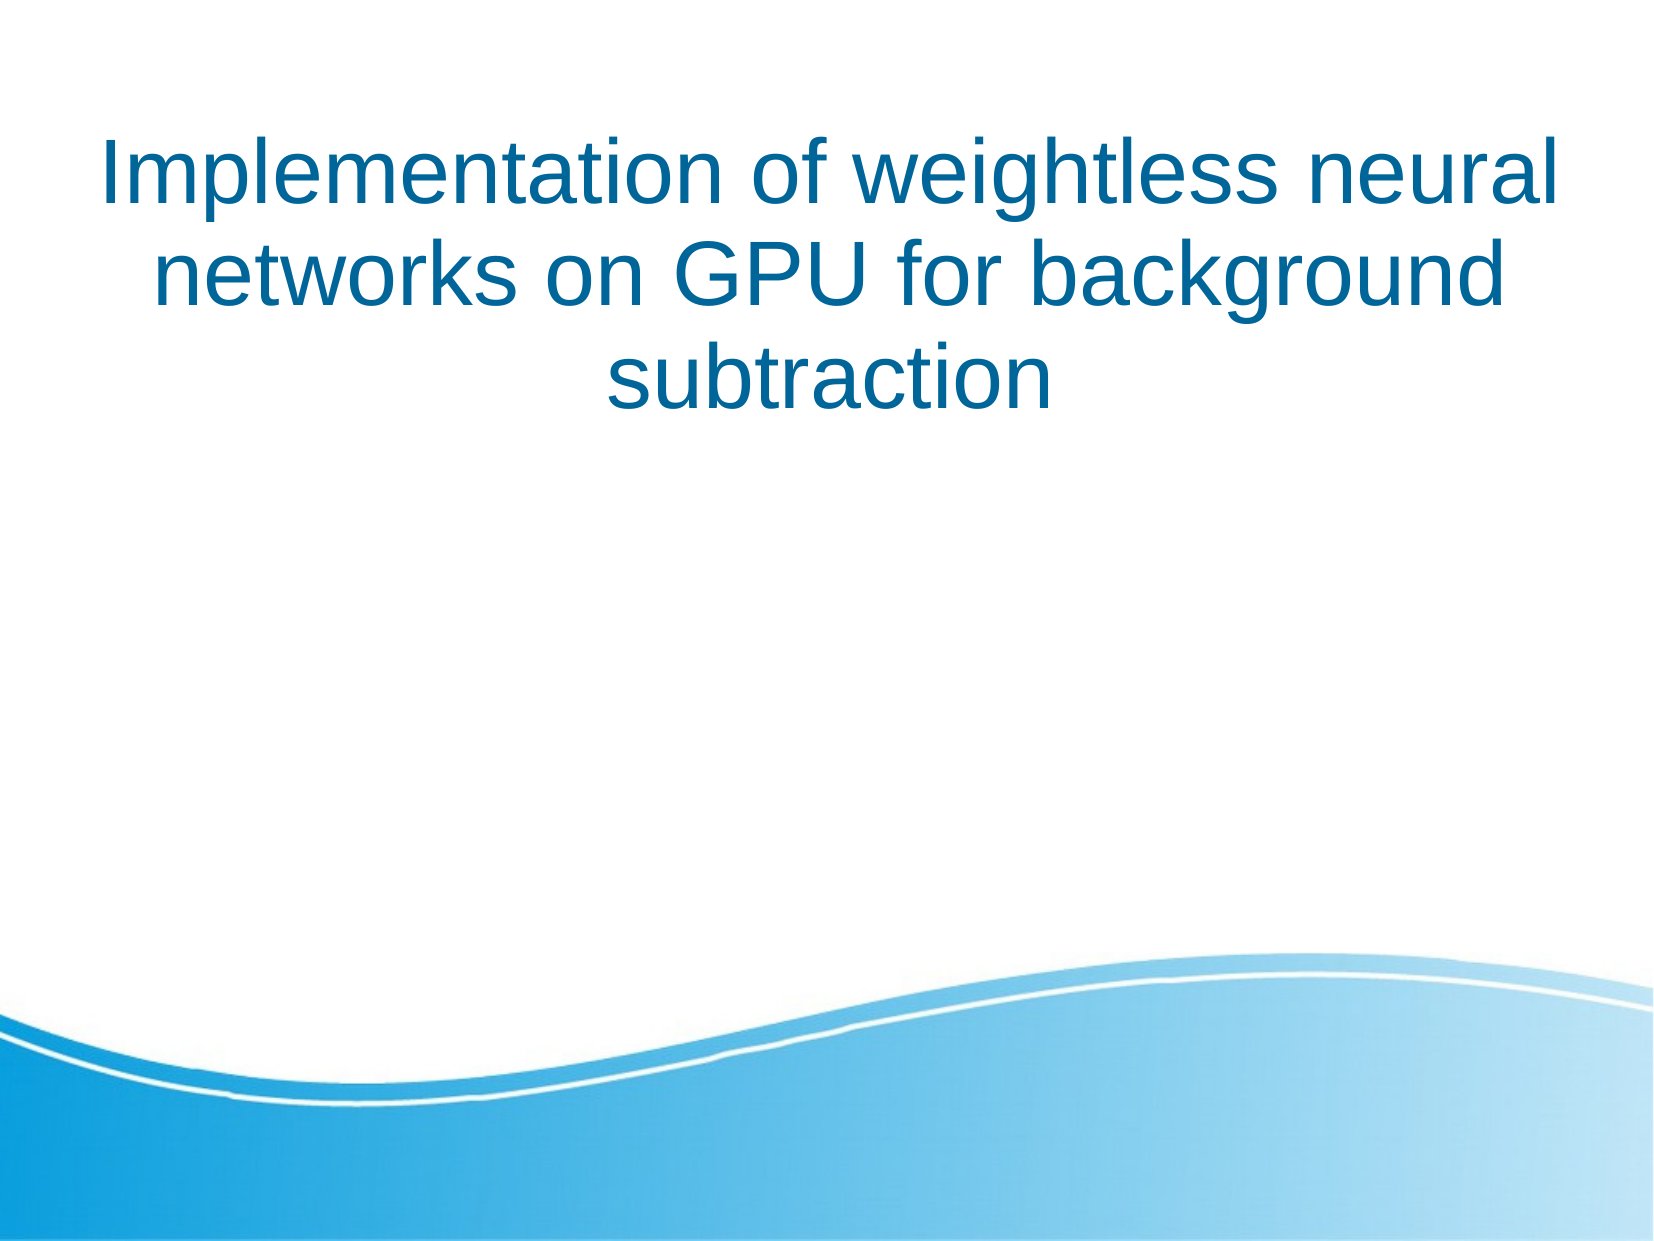

# Implementation of weightless neural networks on GPU for background subtraction